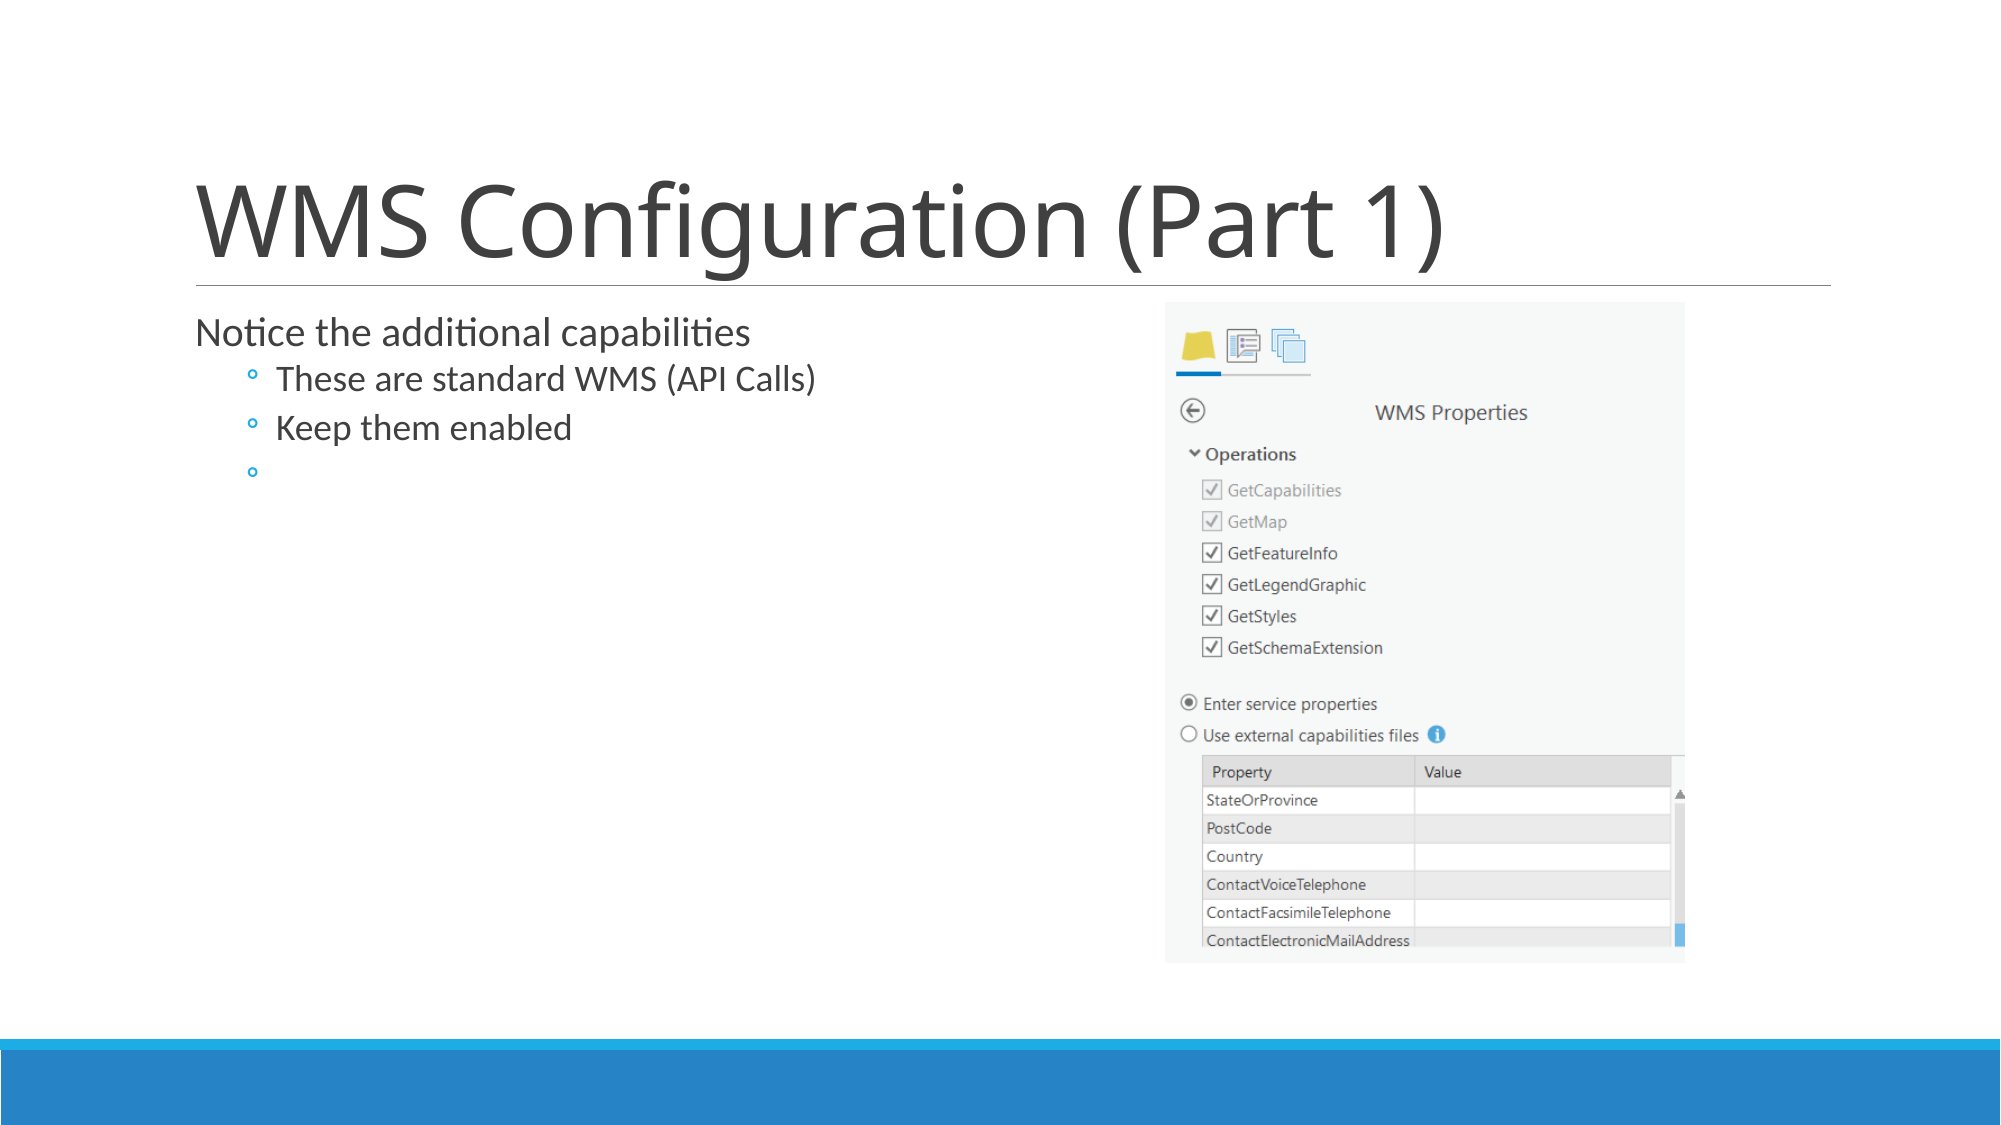

# WMS Configuration (Part 1)
Notice the additional capabilities
These are standard WMS (API Calls)
Keep them enabled